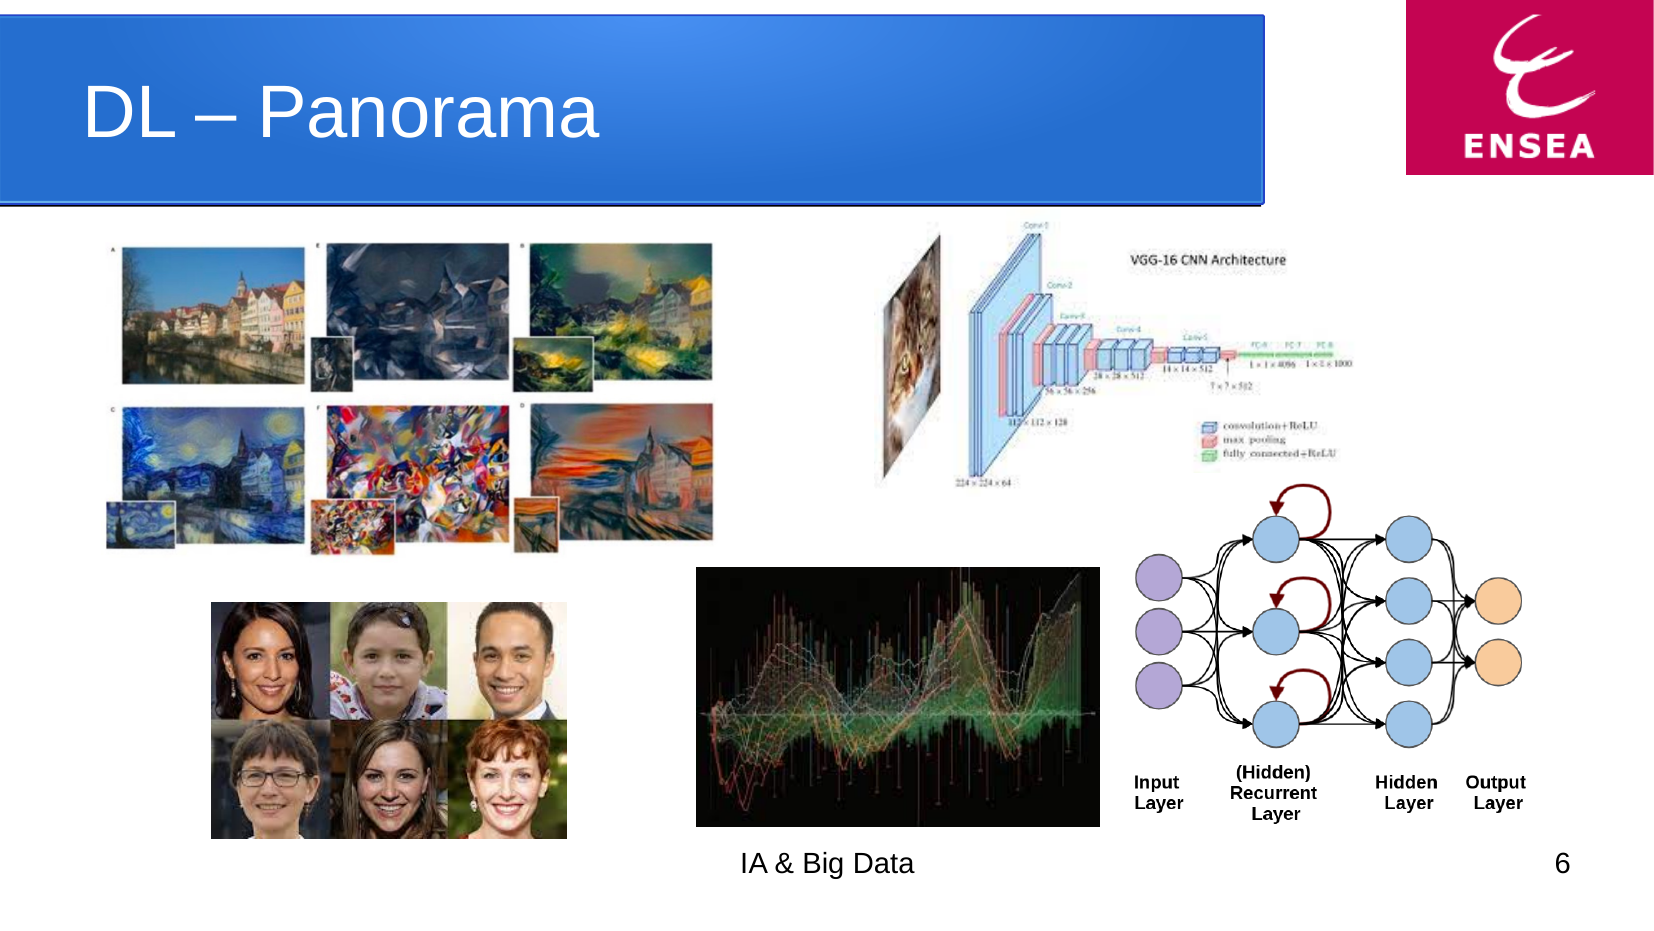

# DL – Panorama
IA & Big Data
6